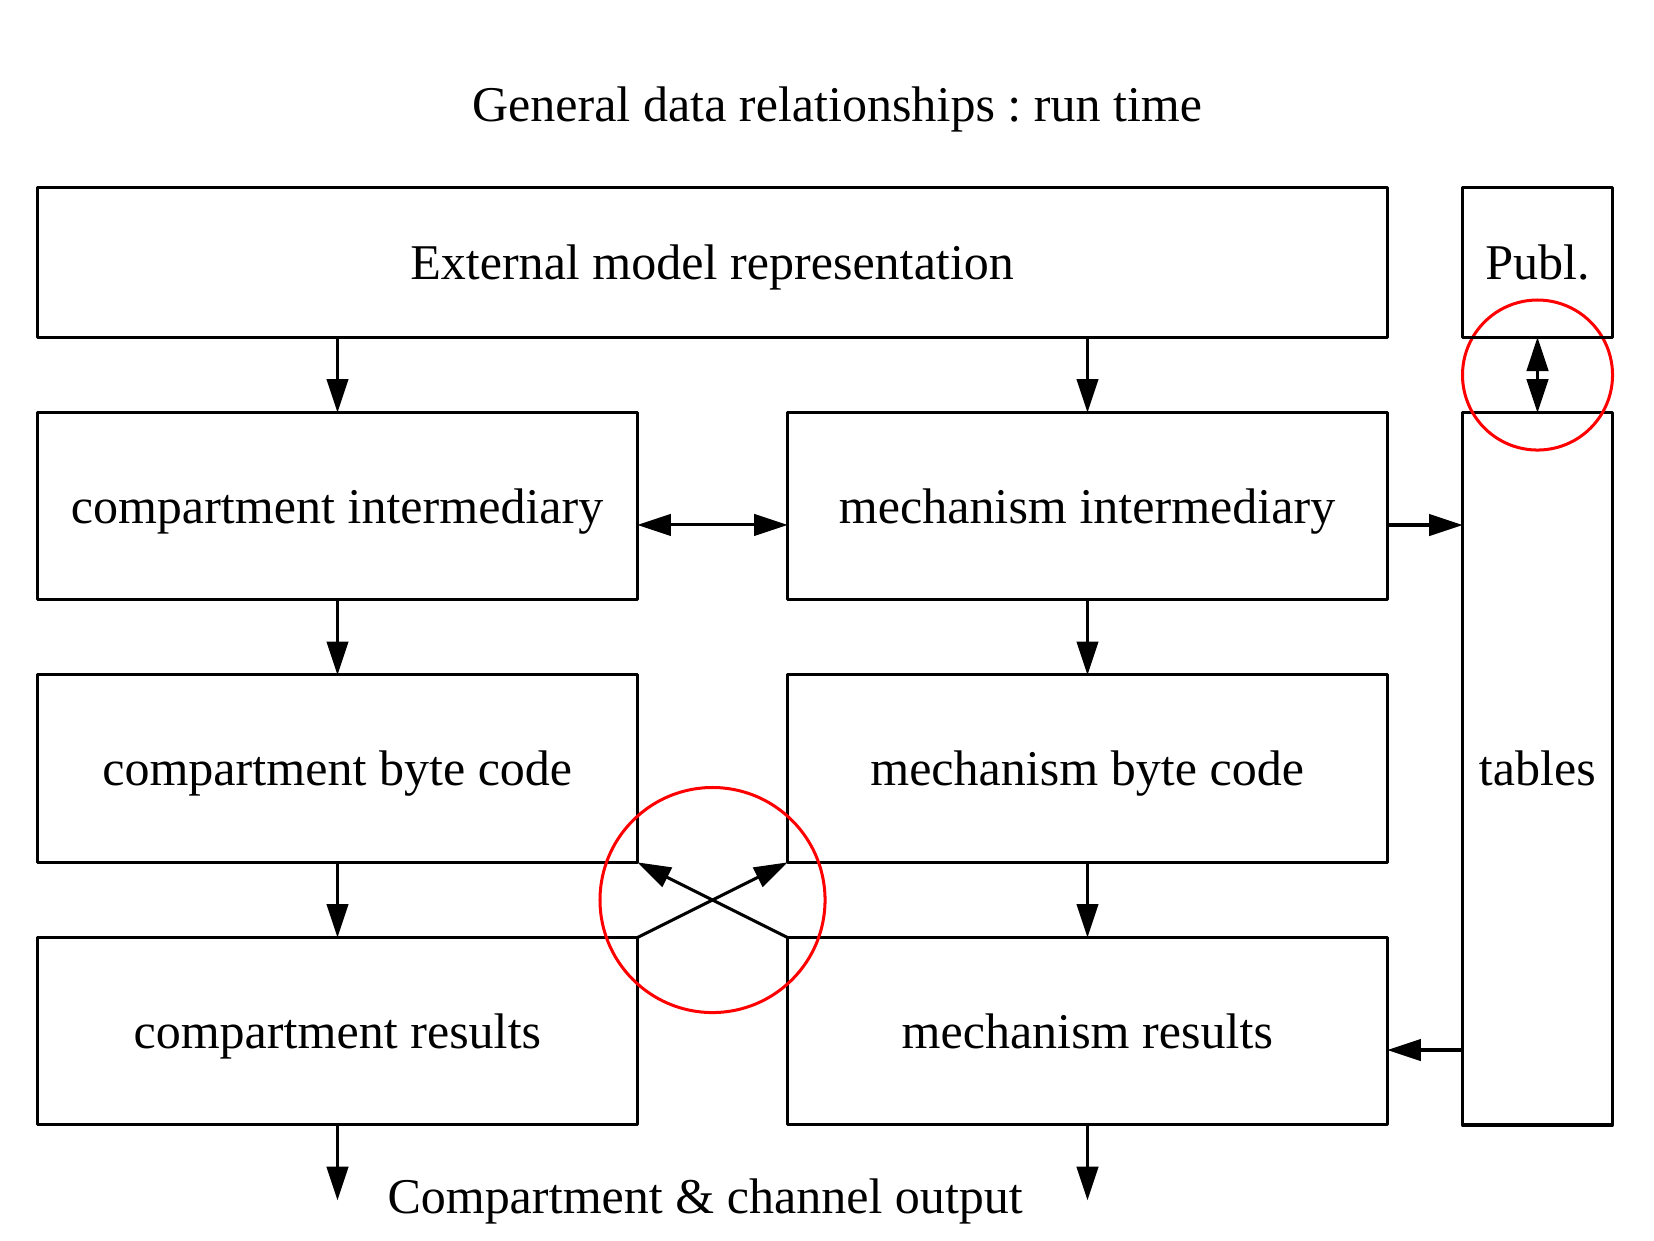

General data relationships : run time
External model representation
Publ.
compartment intermediary
mechanism intermediary
tables
compartment byte code
mechanism byte code
compartment results
mechanism results
Compartment & channel output